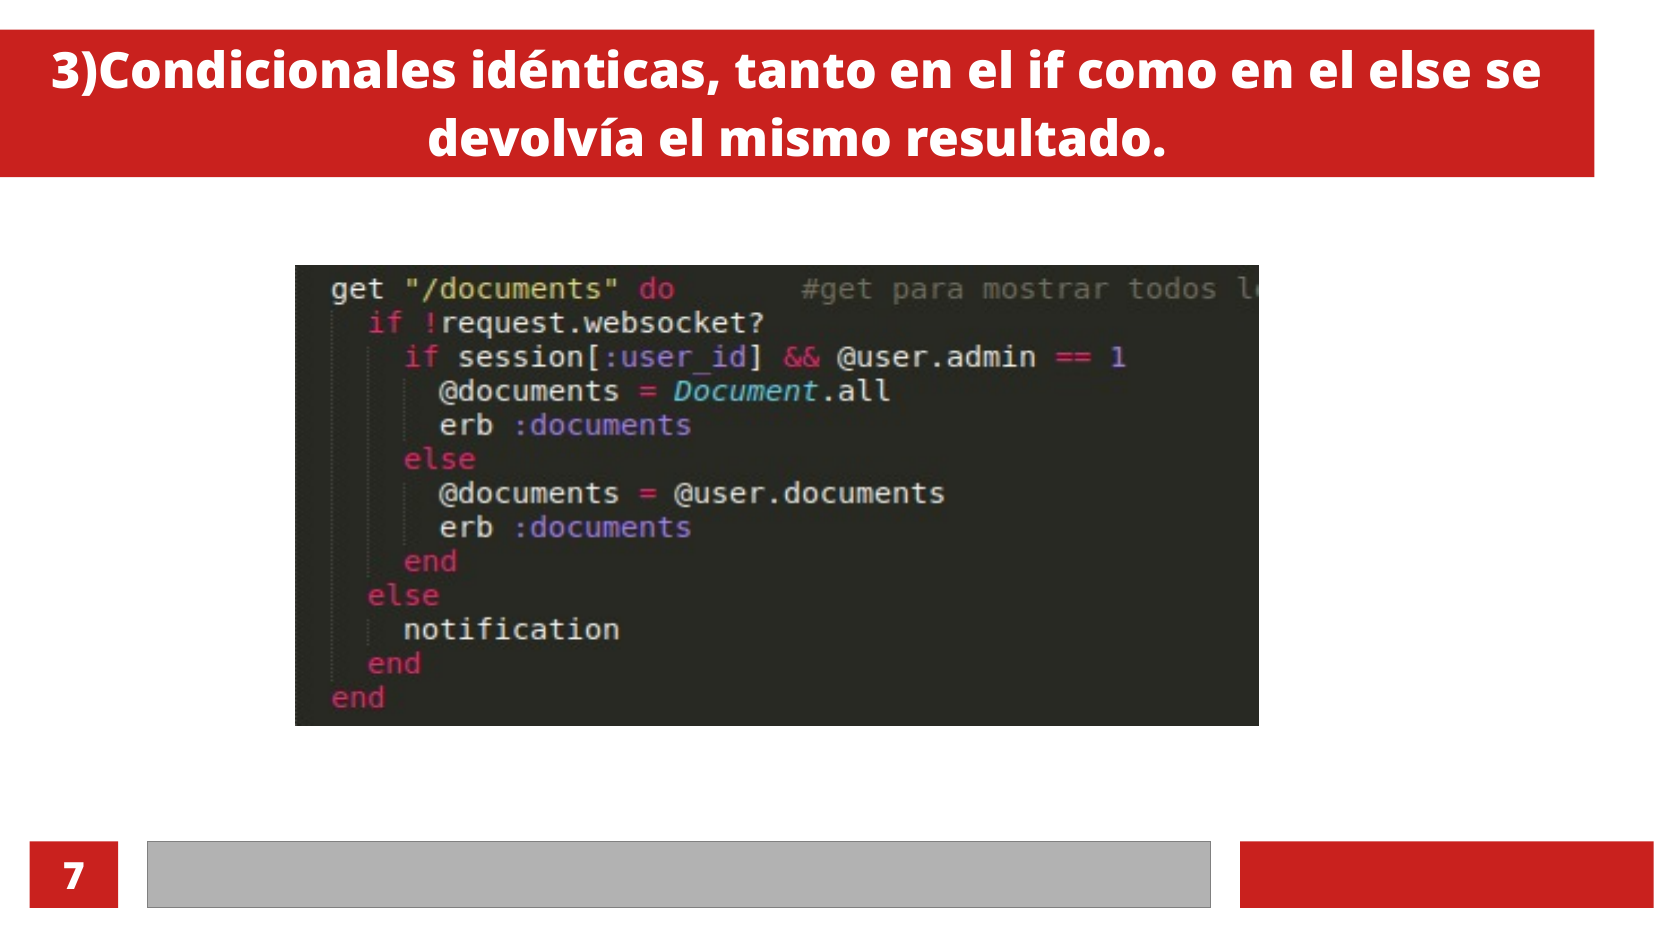

# 3)Condicionales idénticas, tanto en el if como en el else se devolvía el mismo resultado.
7